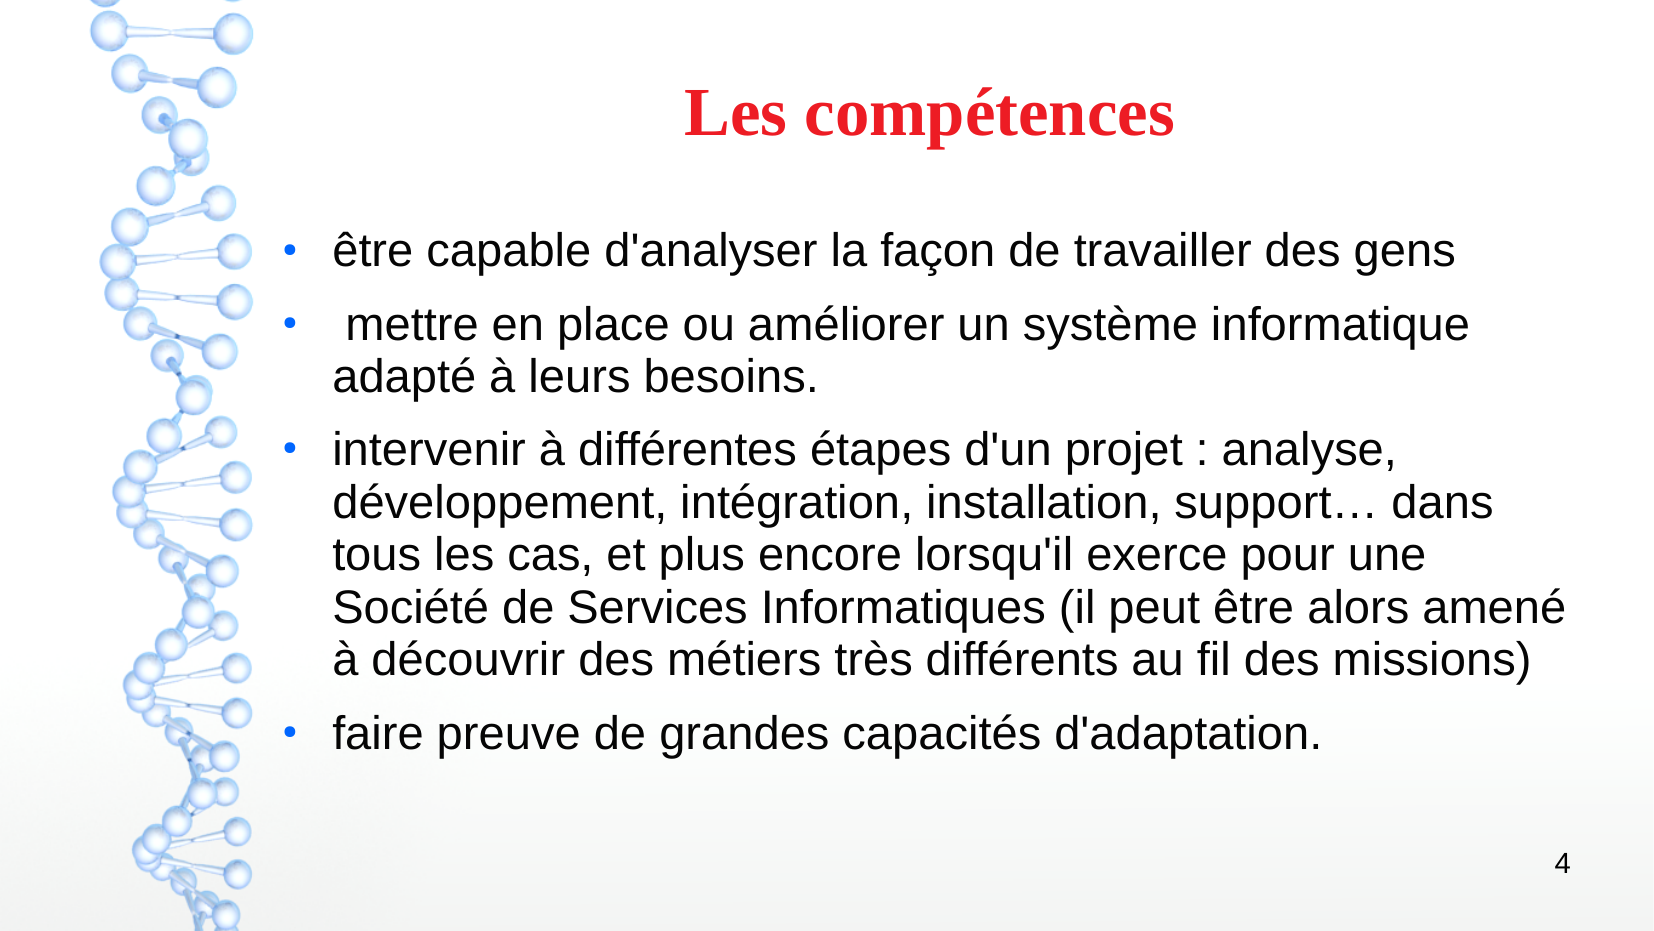

# Les compétences
être capable d'analyser la façon de travailler des gens
 mettre en place ou améliorer un système informatique adapté à leurs besoins.
intervenir à différentes étapes d'un projet : analyse, développement, intégration, installation, support… dans tous les cas, et plus encore lorsqu'il exerce pour une Société de Services Informatiques (il peut être alors amené à découvrir des métiers très différents au fil des missions)
faire preuve de grandes capacités d'adaptation.
4